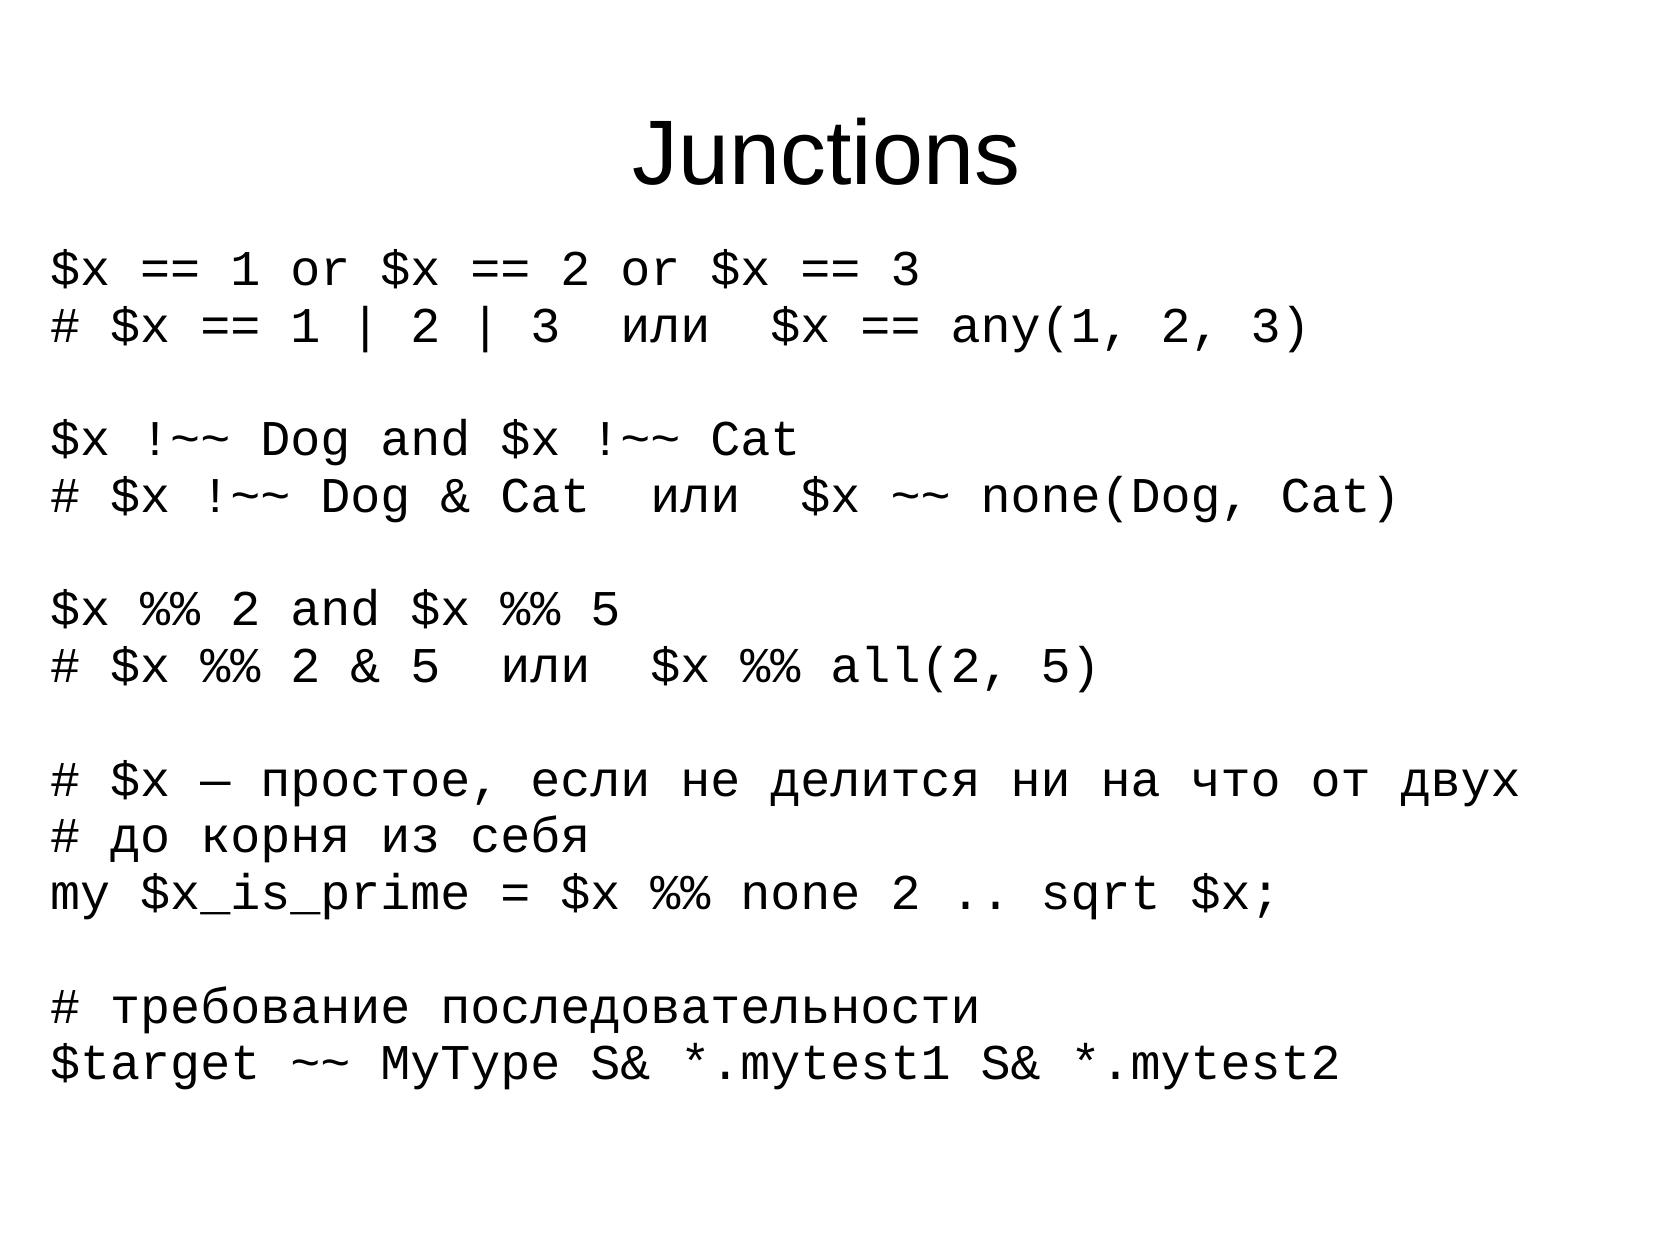

# Junctions
$x == 1 or $x == 2 or $x == 3
# $x == 1 | 2 | 3 или $x == any(1, 2, 3)
$x !~~ Dog and $x !~~ Cat
# $x !~~ Dog & Cat или $x ~~ none(Dog, Cat)
$x %% 2 and $x %% 5
# $x %% 2 & 5 или $x %% all(2, 5)
# $x — простое, если не делится ни на что от двух
# до корня из себя
my $x_is_prime = $x %% none 2 .. sqrt $x;
# требование последовательности
$target ~~ MyType S& *.mytest1 S& *.mytest2